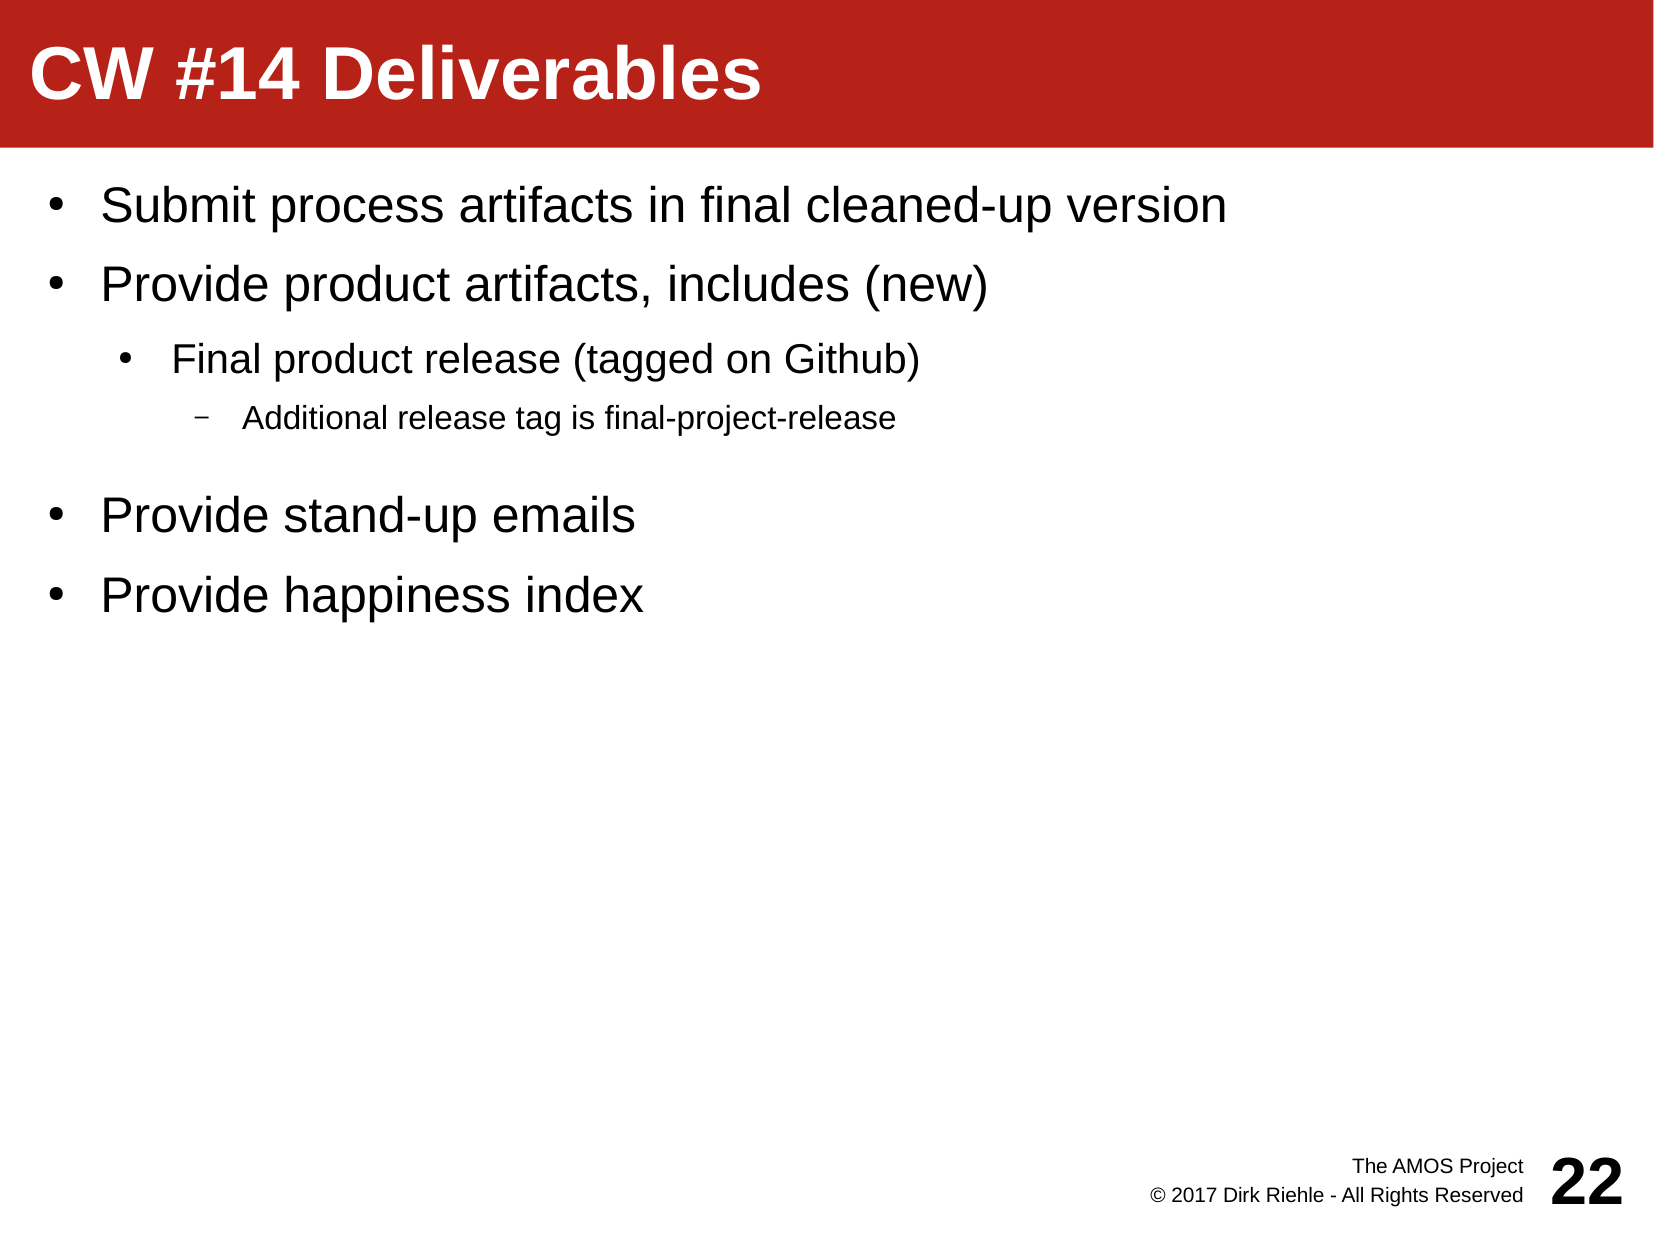

# CW #14 Deliverables
Submit process artifacts in final cleaned-up version
Provide product artifacts, includes (new)
Final product release (tagged on Github)
Additional release tag is final-project-release
Provide stand-up emails
Provide happiness index
The AMOS Project
22
© 2017 Dirk Riehle - All Rights Reserved